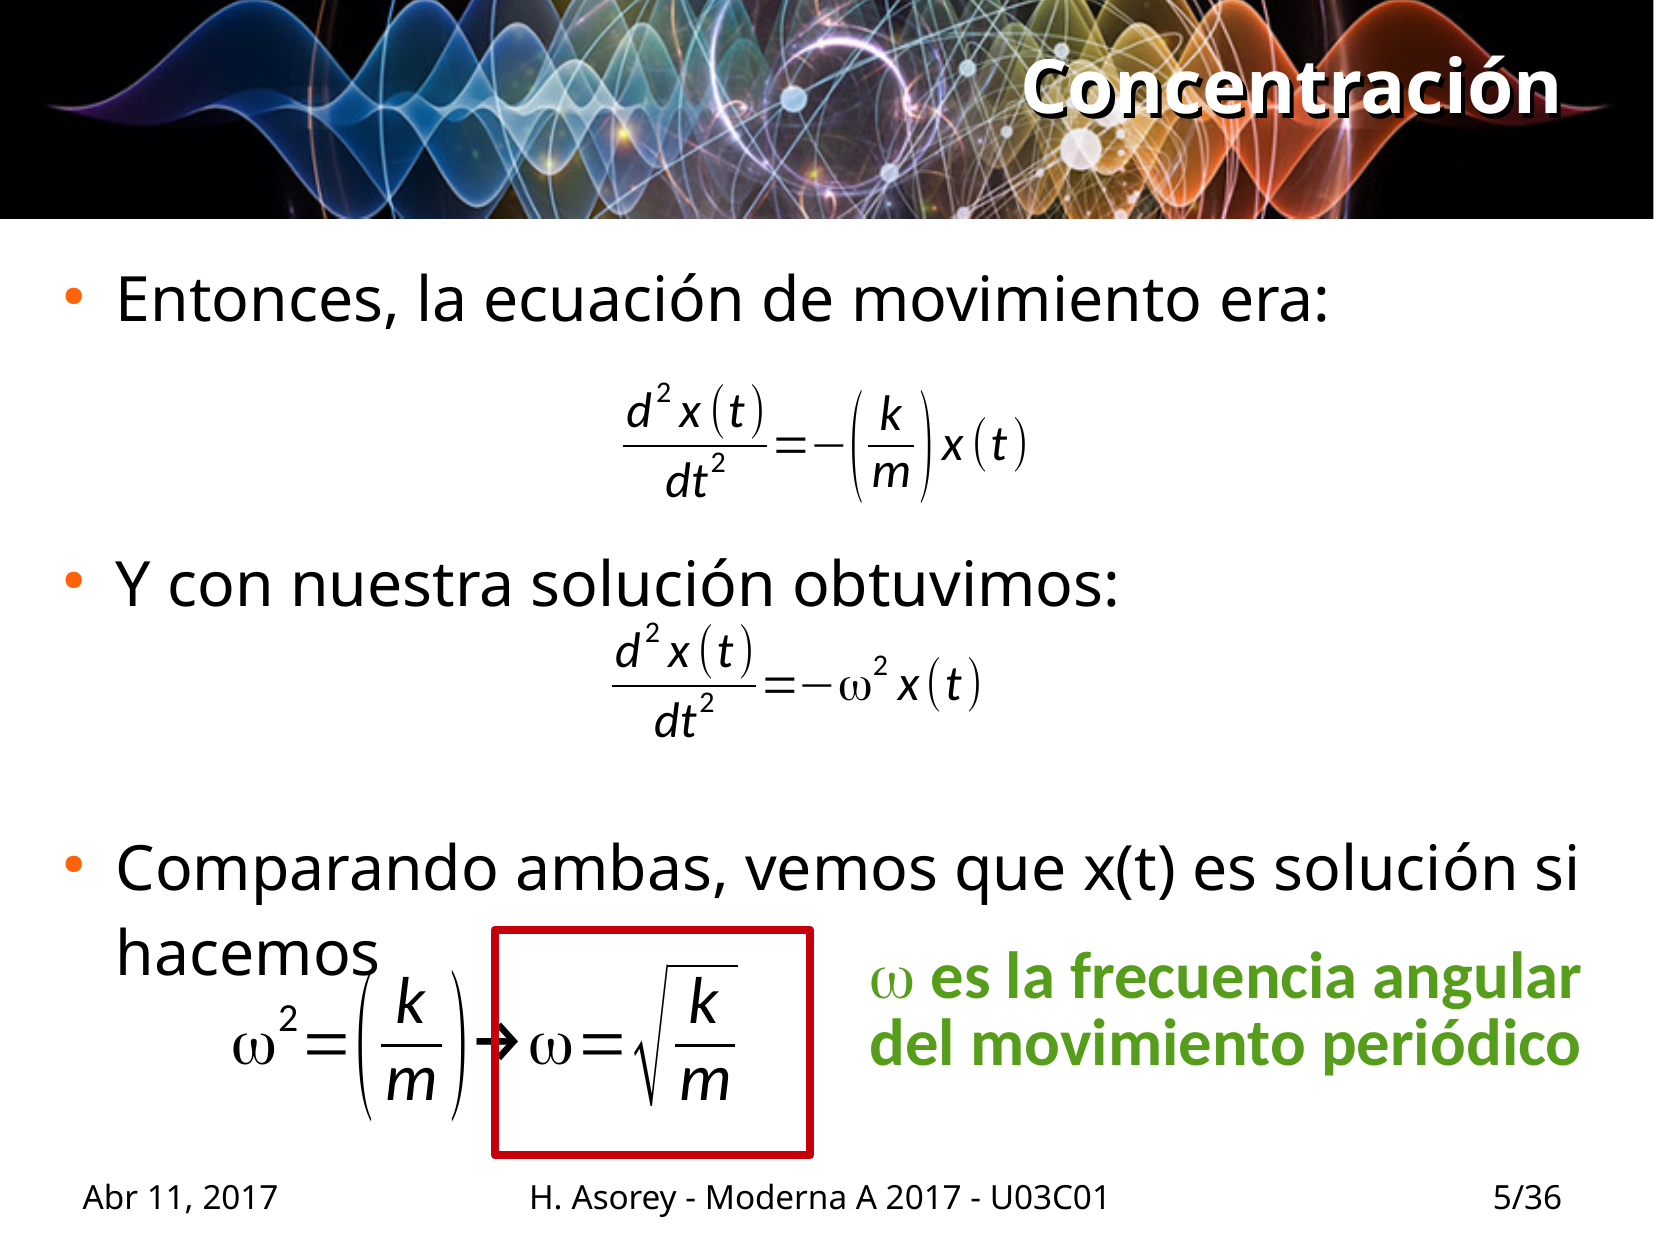

# Concentración
Entonces, la ecuación de movimiento era:
Y con nuestra solución obtuvimos:
Comparando ambas, vemos que x(t) es solución si hacemos
w es la frecuencia angular del movimiento periódico
Abr 11, 2017
H. Asorey - Moderna A 2017 - U03C01
5